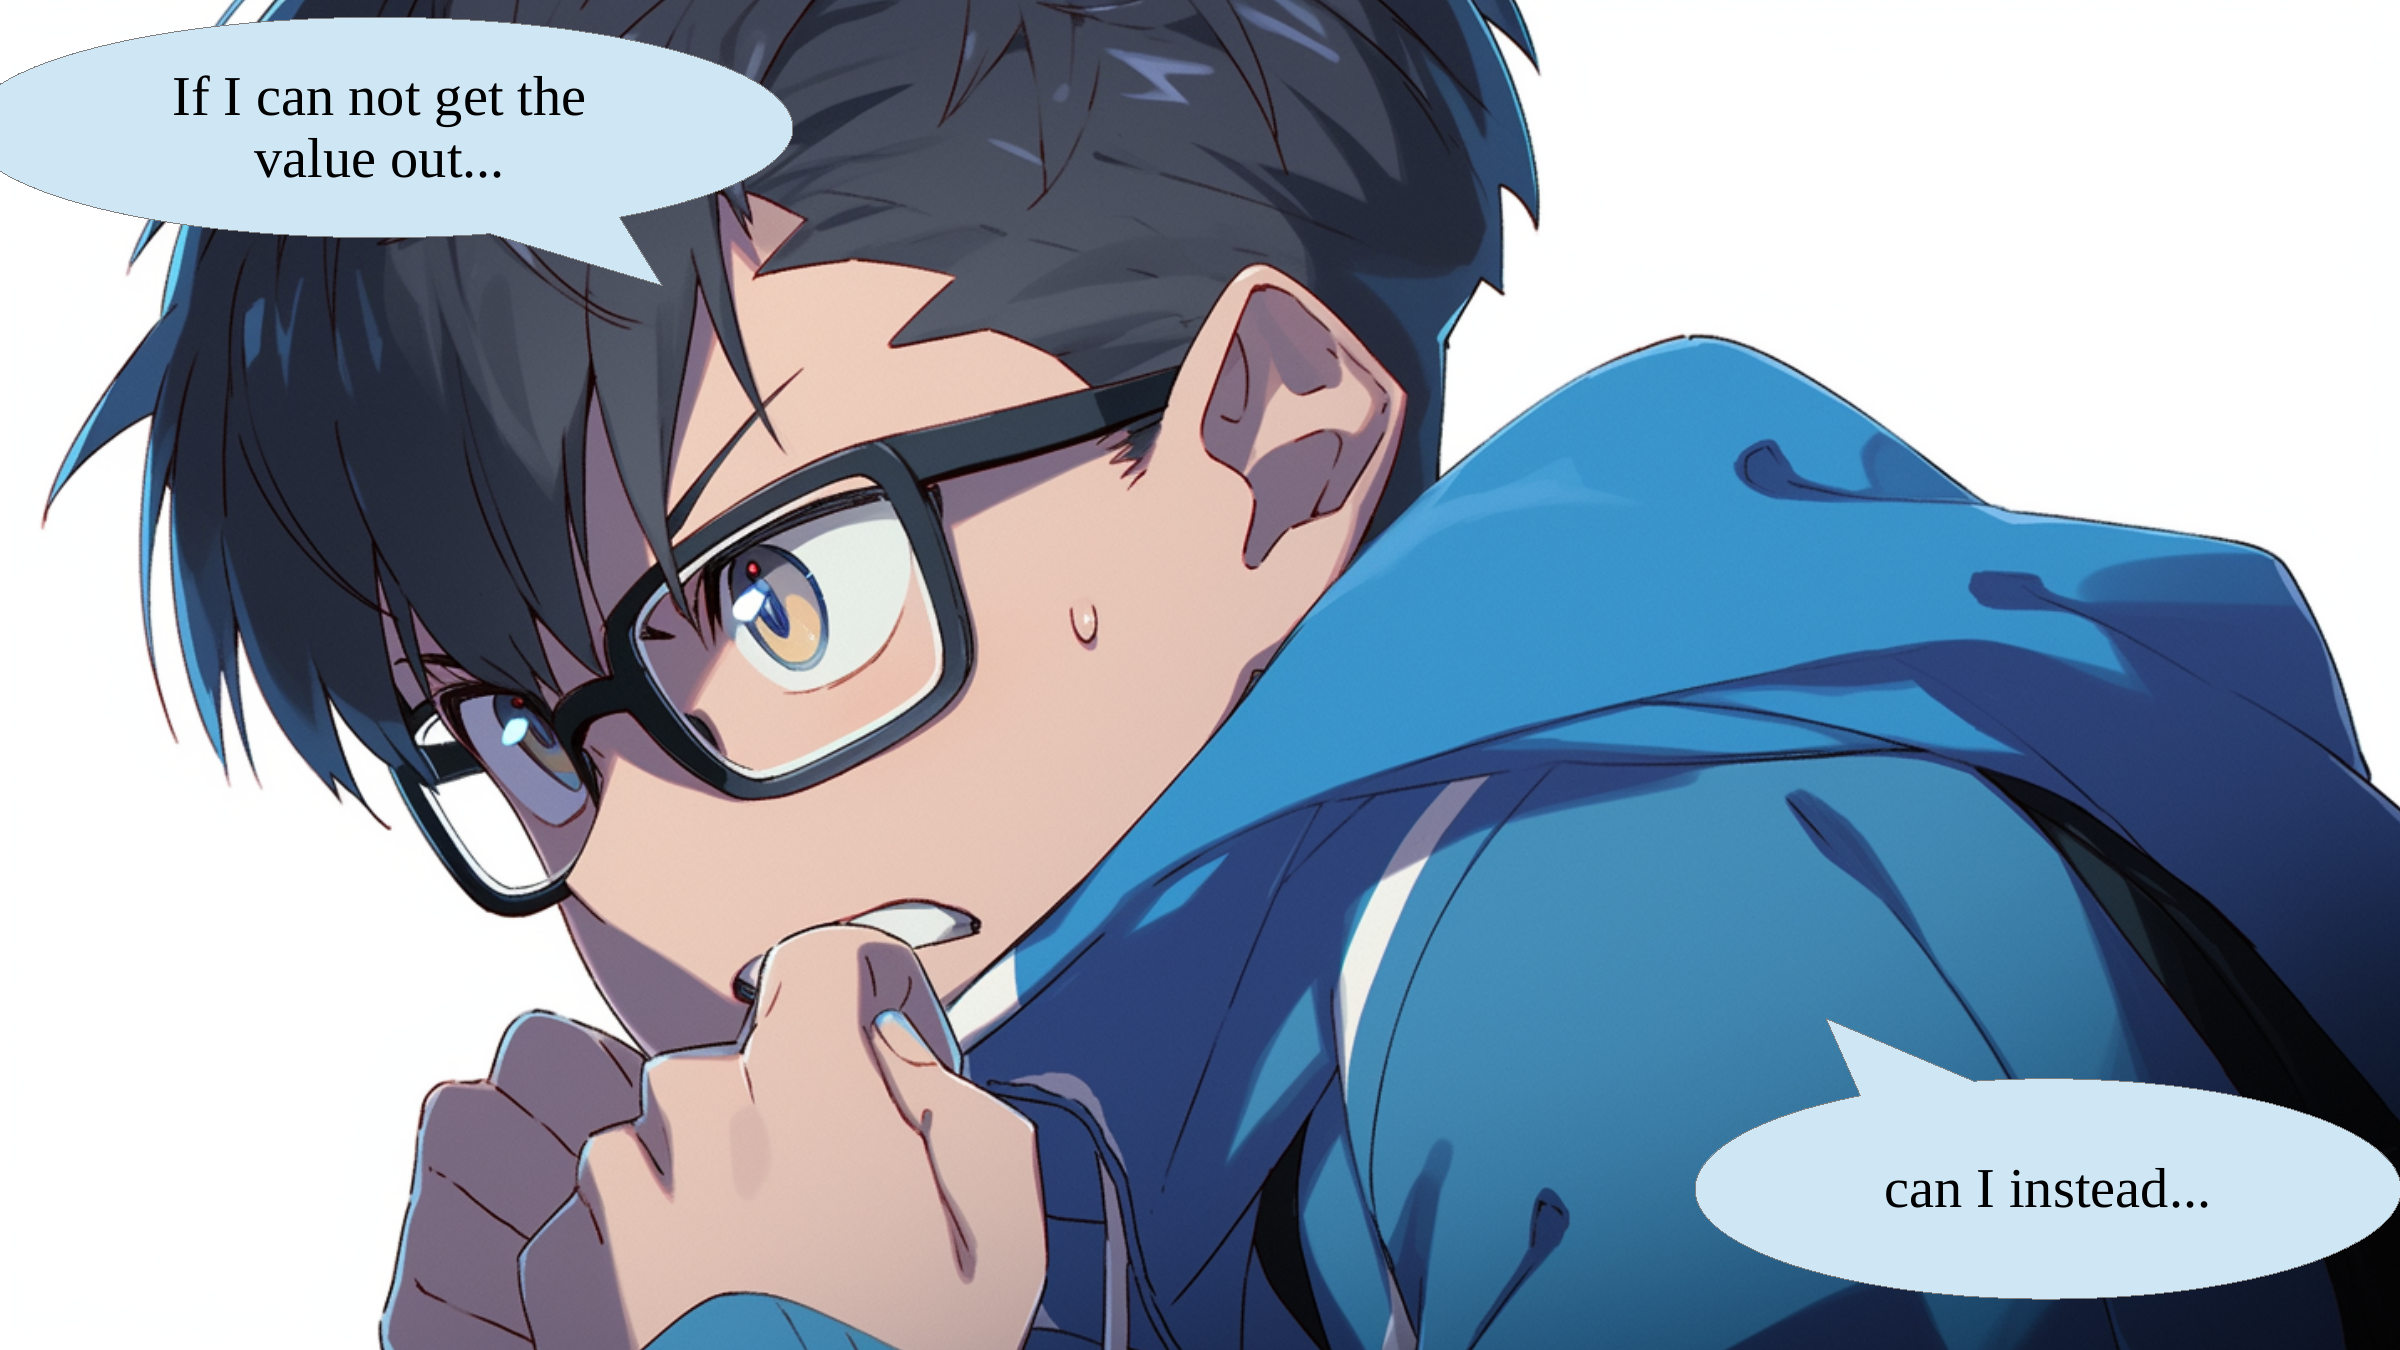

If I can not get the
value out...
can I instead...